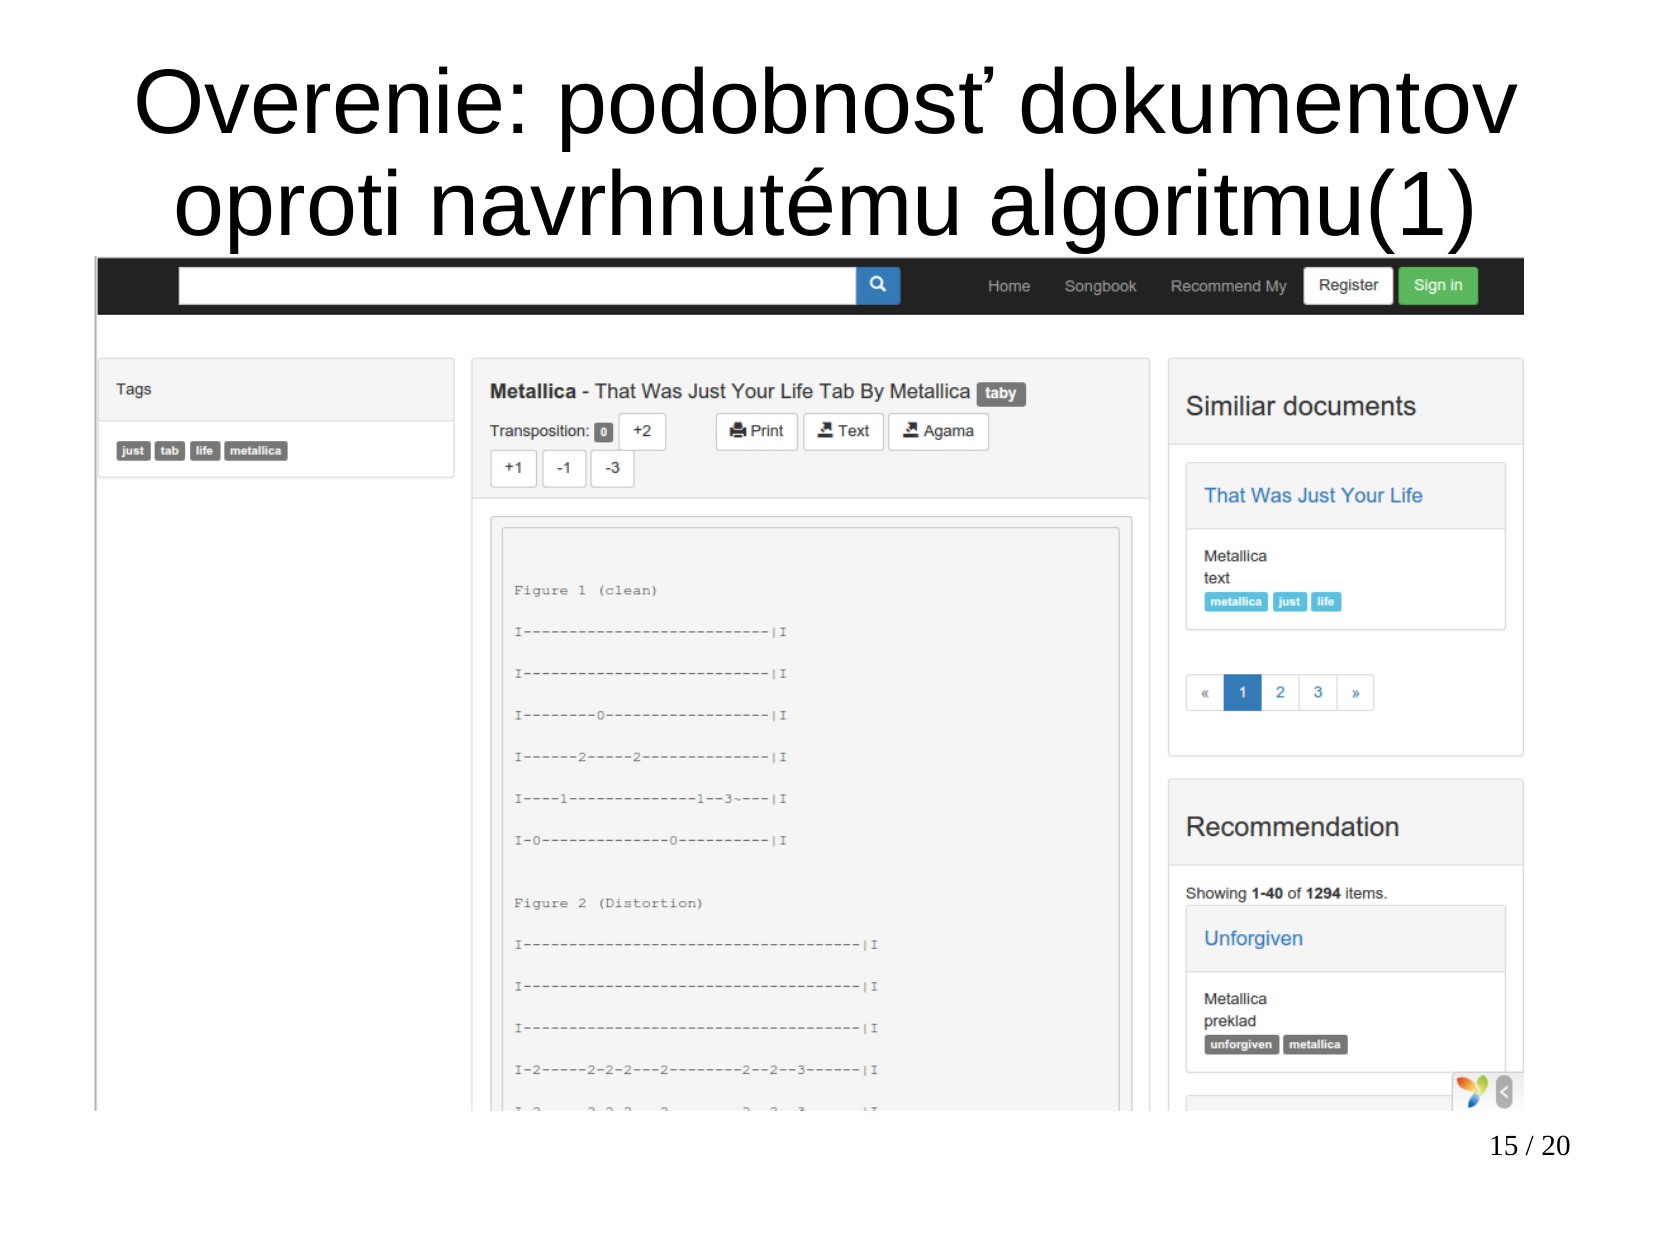

# Overenie: podobnosť dokumentov oproti navrhnutému algoritmu(1)
15